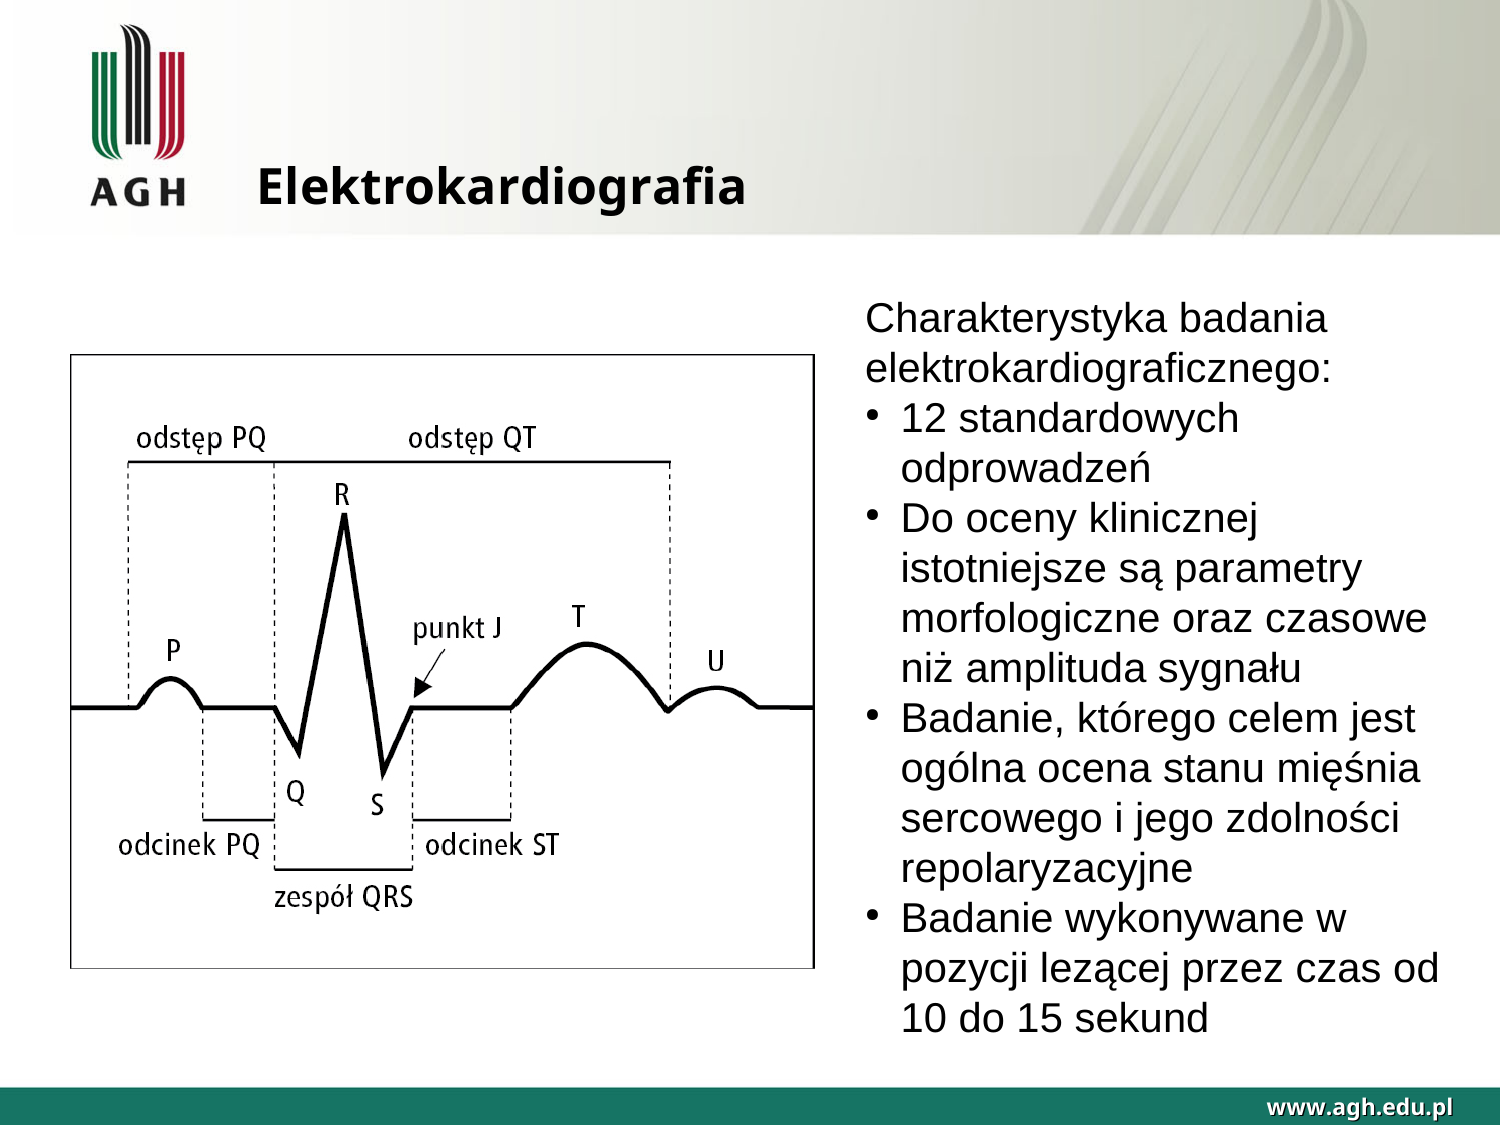

# Elektrokardiografia
Charakterystyka badania elektrokardiograficznego:
12 standardowych odprowadzeń
Do oceny klinicznej istotniejsze są parametry morfologiczne oraz czasowe niż amplituda sygnału
Badanie, którego celem jest ogólna ocena stanu mięśnia sercowego i jego zdolności repolaryzacyjne
Badanie wykonywane w pozycji lezącej przez czas od 10 do 15 sekund
www.agh.edu.pl